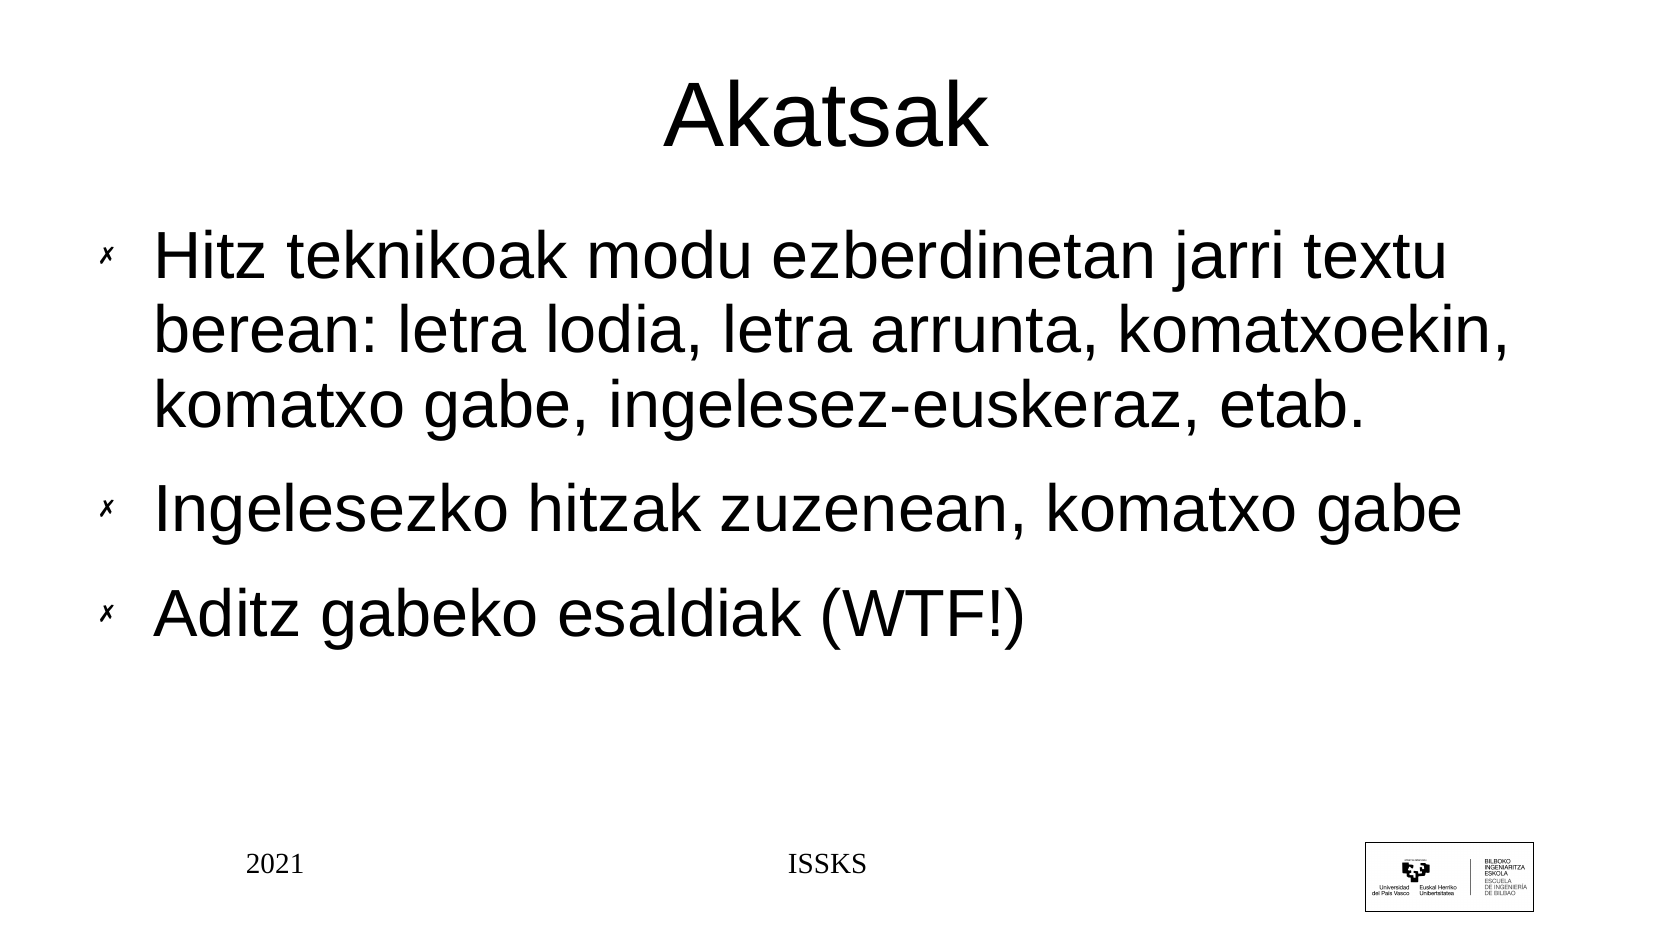

# Akatsak
Hitz teknikoak modu ezberdinetan jarri textu berean: letra lodia, letra arrunta, komatxoekin, komatxo gabe, ingelesez-euskeraz, etab.
Ingelesezko hitzak zuzenean, komatxo gabe
Aditz gabeko esaldiak (WTF!)